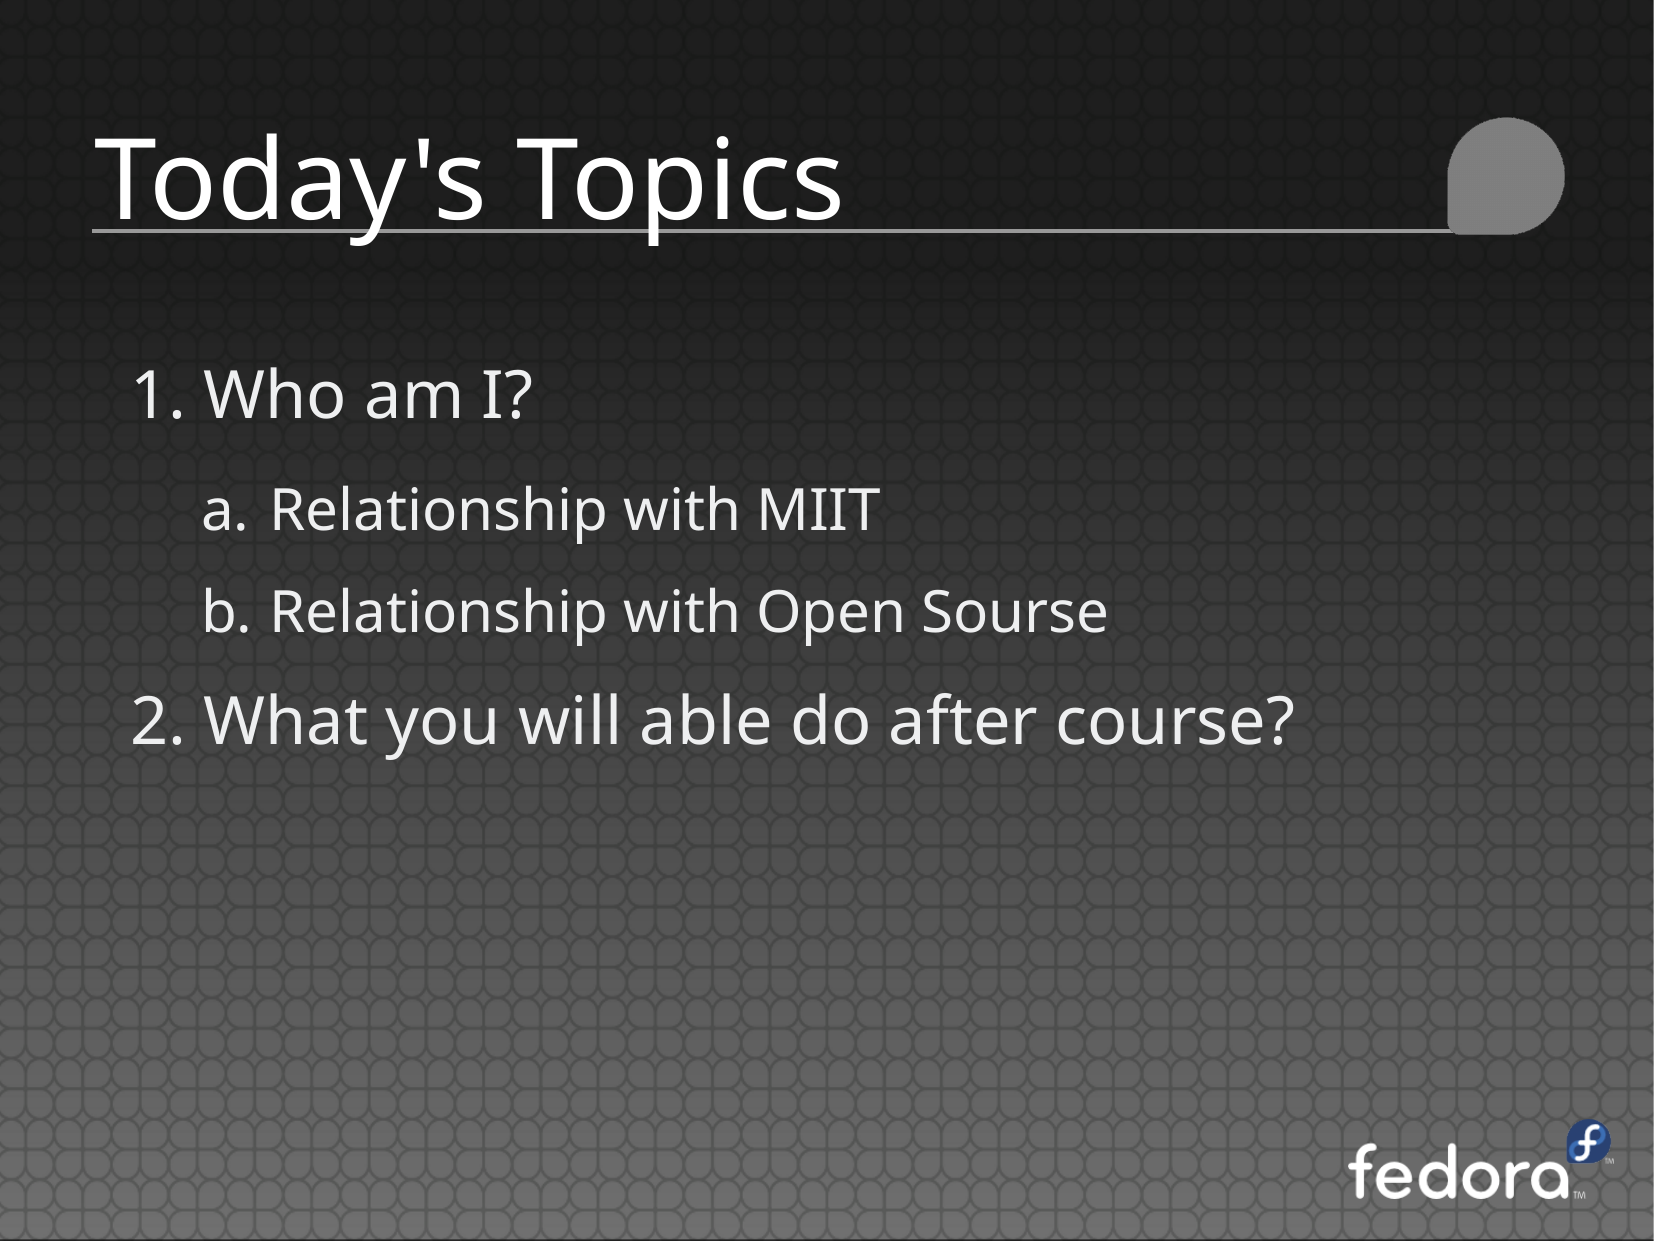

# Today's Topics
 Who am I?
 Relationship with MIIT
 Relationship with Open Sourse
 What you will able do after course?